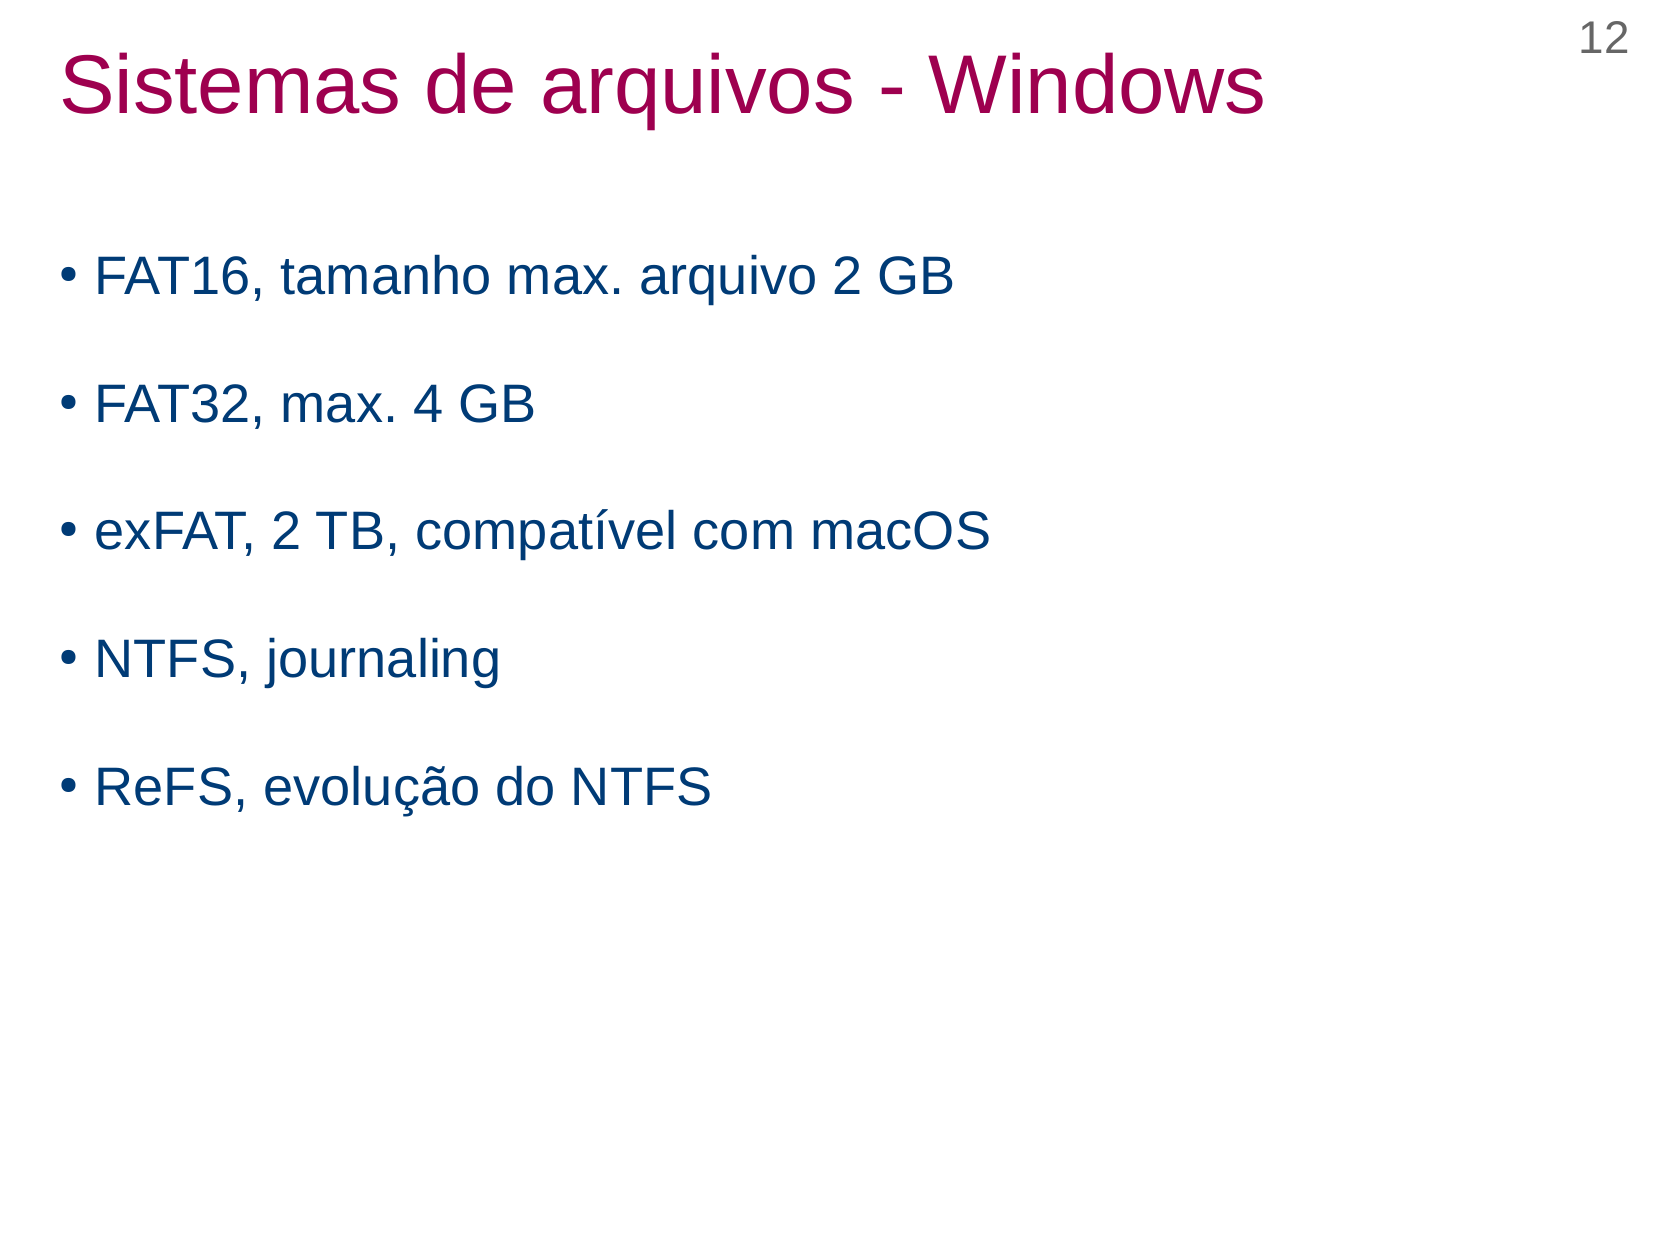

12
# Sistemas de arquivos - Windows
FAT16, tamanho max. arquivo 2 GB
FAT32, max. 4 GB
exFAT, 2 TB, compatível com macOS
NTFS, journaling
ReFS, evolução do NTFS